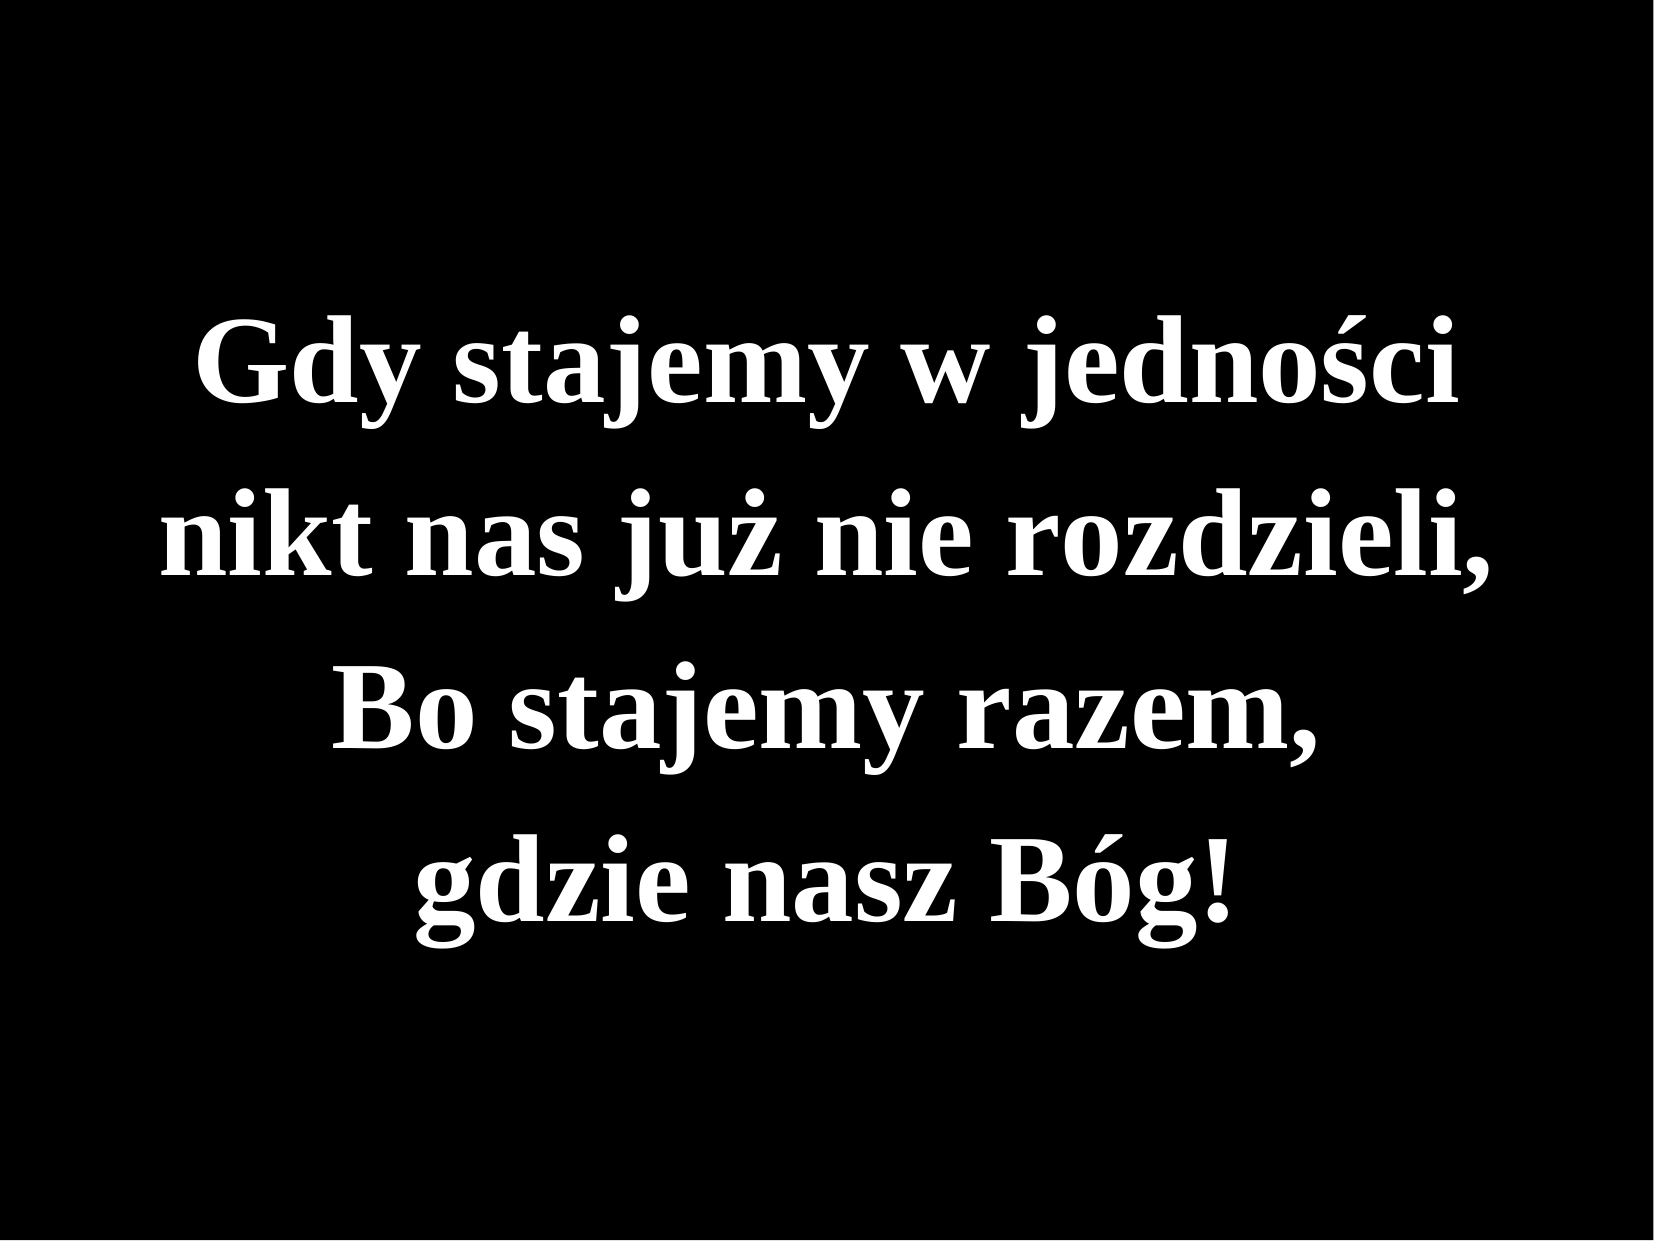

# Gdy stajemy w jedności ppp nikt nas już nie rozdzieli, ppp Bo stajemy razem, ppp gdzie nasz Bóg!